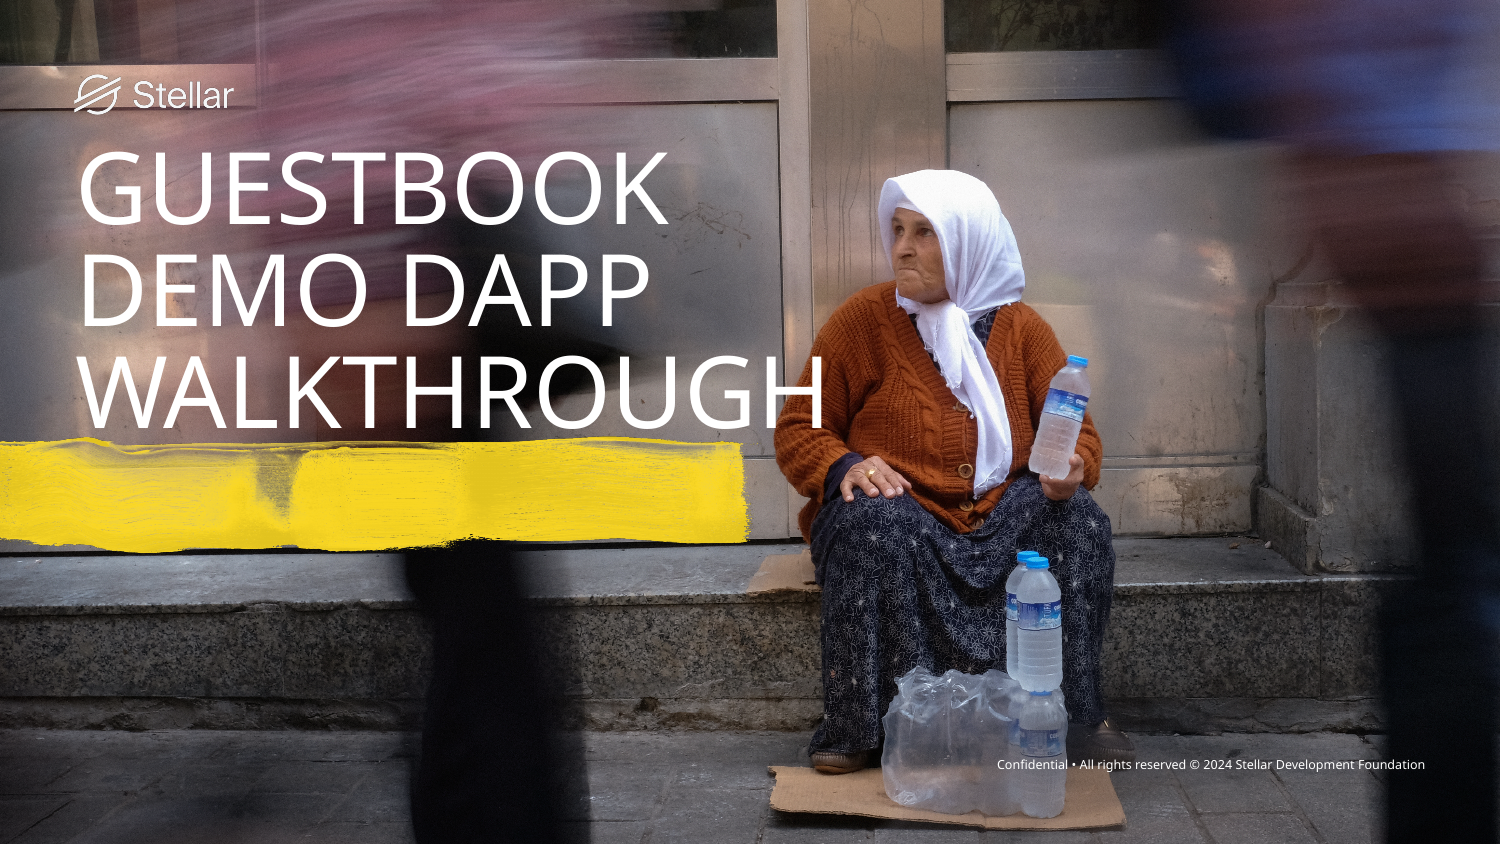

# GUESTBOOK DEMO DAPP WALKTHROUGH
Confidential • All rights reserved © 2024 Stellar Development Foundation